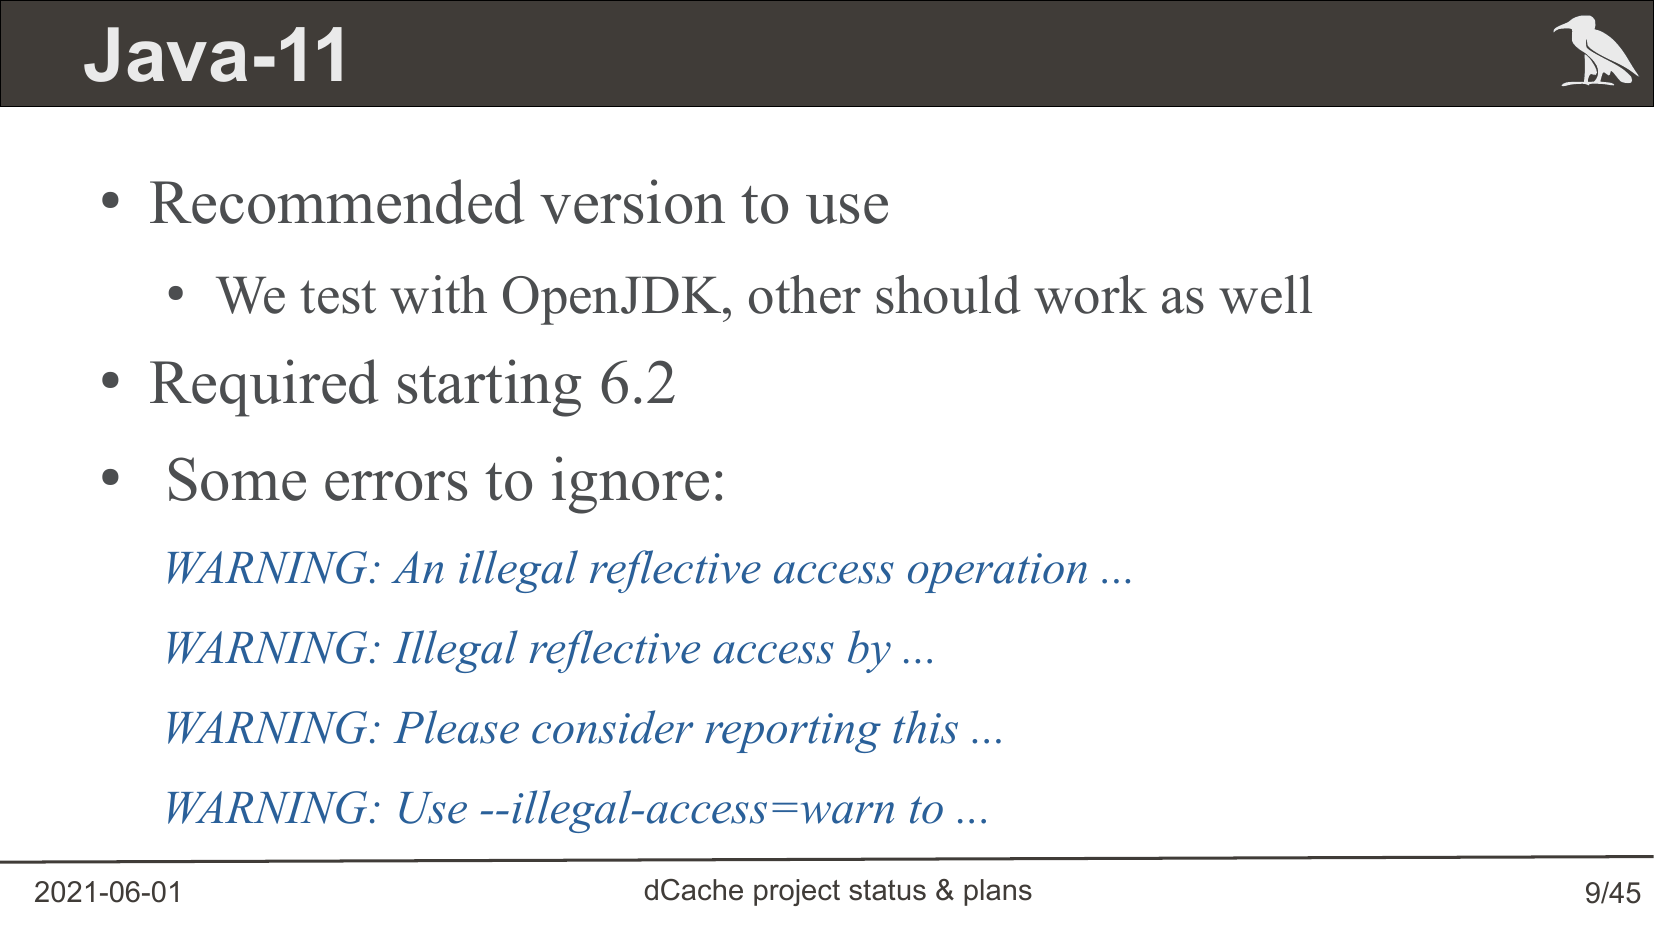

# Java-11
Recommended version to use
We test with OpenJDK, other should work as well
Required starting 6.2
 Some errors to ignore:
WARNING: An illegal reflective access operation ...
WARNING: Illegal reflective access by ...
WARNING: Please consider reporting this ...
WARNING: Use --illegal-access=warn to ...
dCache project status & plans
2021-06-01
9